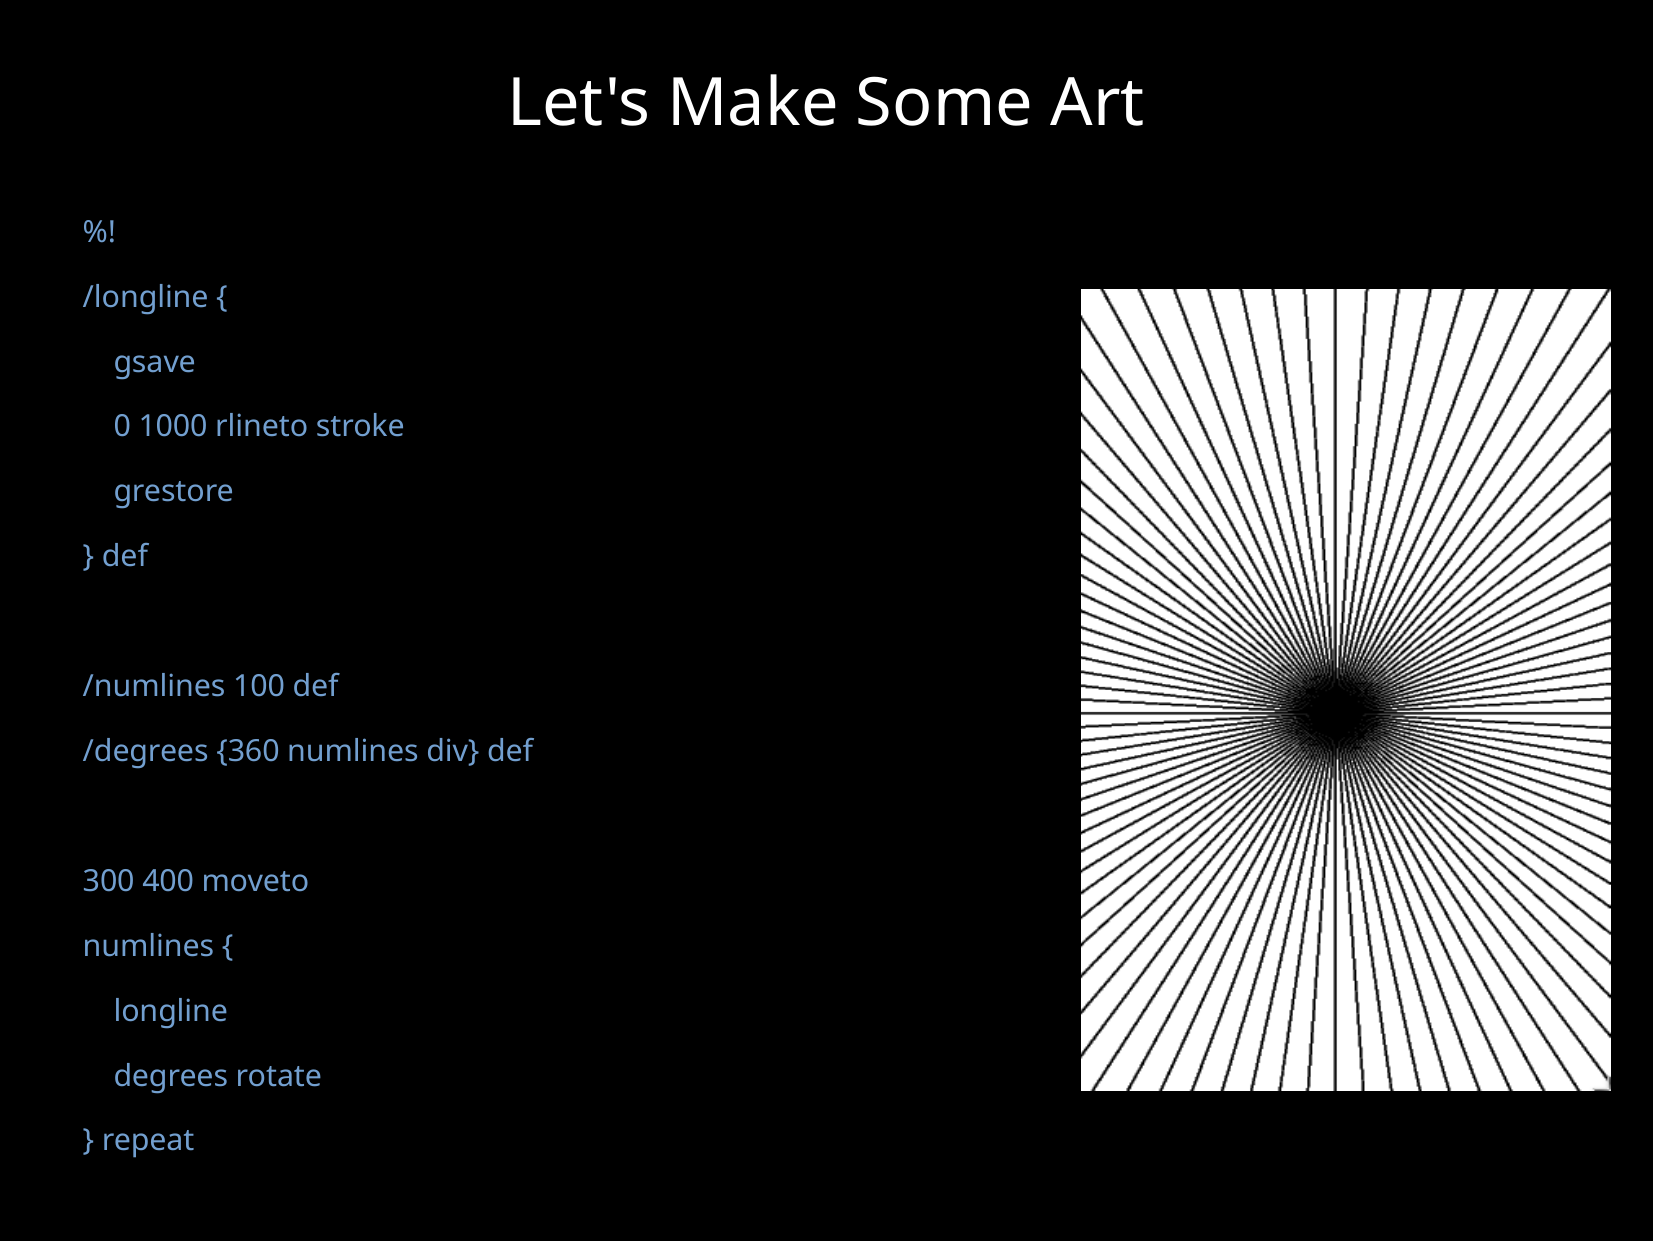

# Let's Make Some Art
%!
/longline {
 gsave
 0 1000 rlineto stroke
 grestore
} def
/numlines 100 def
/degrees {360 numlines div} def
300 400 moveto
numlines {
 longline
 degrees rotate
} repeat